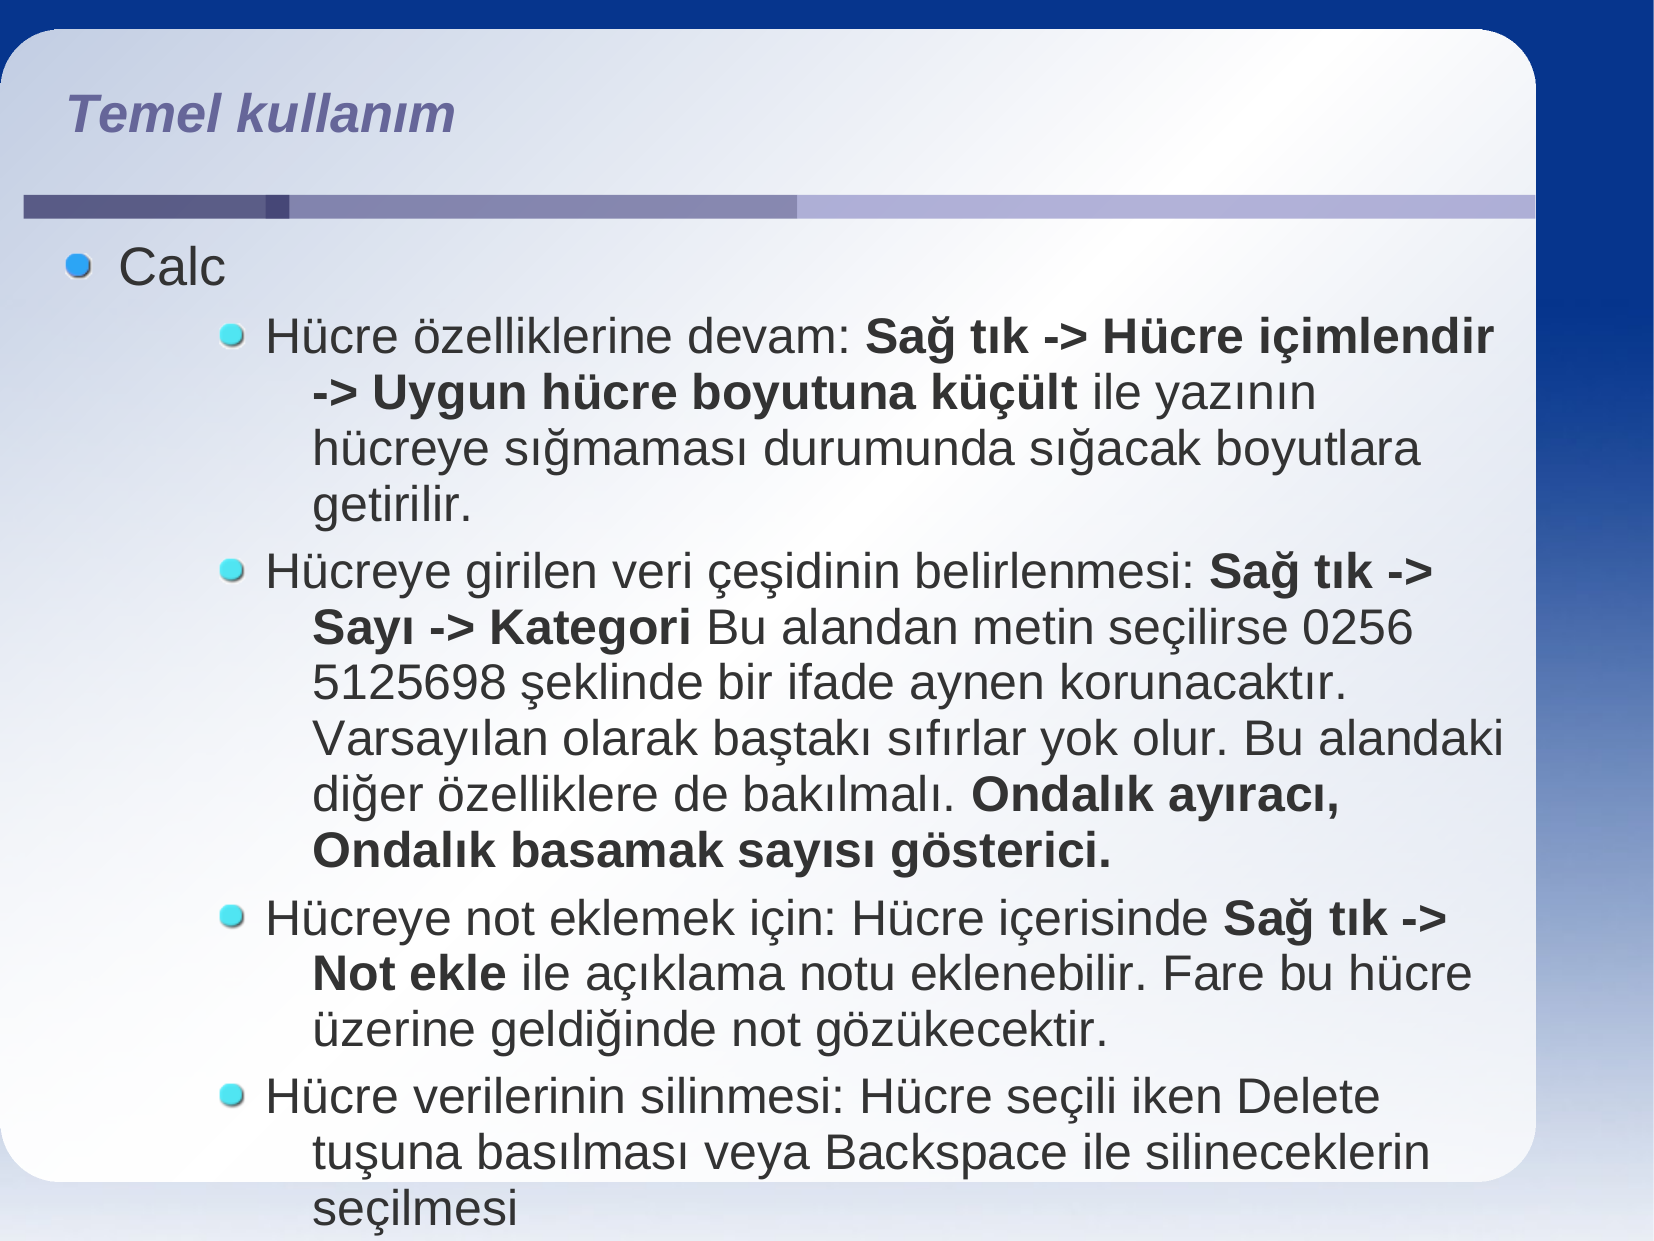

# Temel kullanım
Calc
Hücre özelliklerine devam: Sağ tık -> Hücre içimlendir -> Uygun hücre boyutuna küçült ile yazının hücreye sığmaması durumunda sığacak boyutlara getirilir.
Hücreye girilen veri çeşidinin belirlenmesi: Sağ tık -> Sayı -> Kategori Bu alandan metin seçilirse 0256 5125698 şeklinde bir ifade aynen korunacaktır. Varsayılan olarak baştakı sıfırlar yok olur. Bu alandaki diğer özelliklere de bakılmalı. Ondalık ayıracı, Ondalık basamak sayısı gösterici.
Hücreye not eklemek için: Hücre içerisinde Sağ tık -> Not ekle ile açıklama notu eklenebilir. Fare bu hücre üzerine geldiğinde not gözükecektir.
Hücre verilerinin silinmesi: Hücre seçili iken Delete tuşuna basılması veya Backspace ile silineceklerin seçilmesi